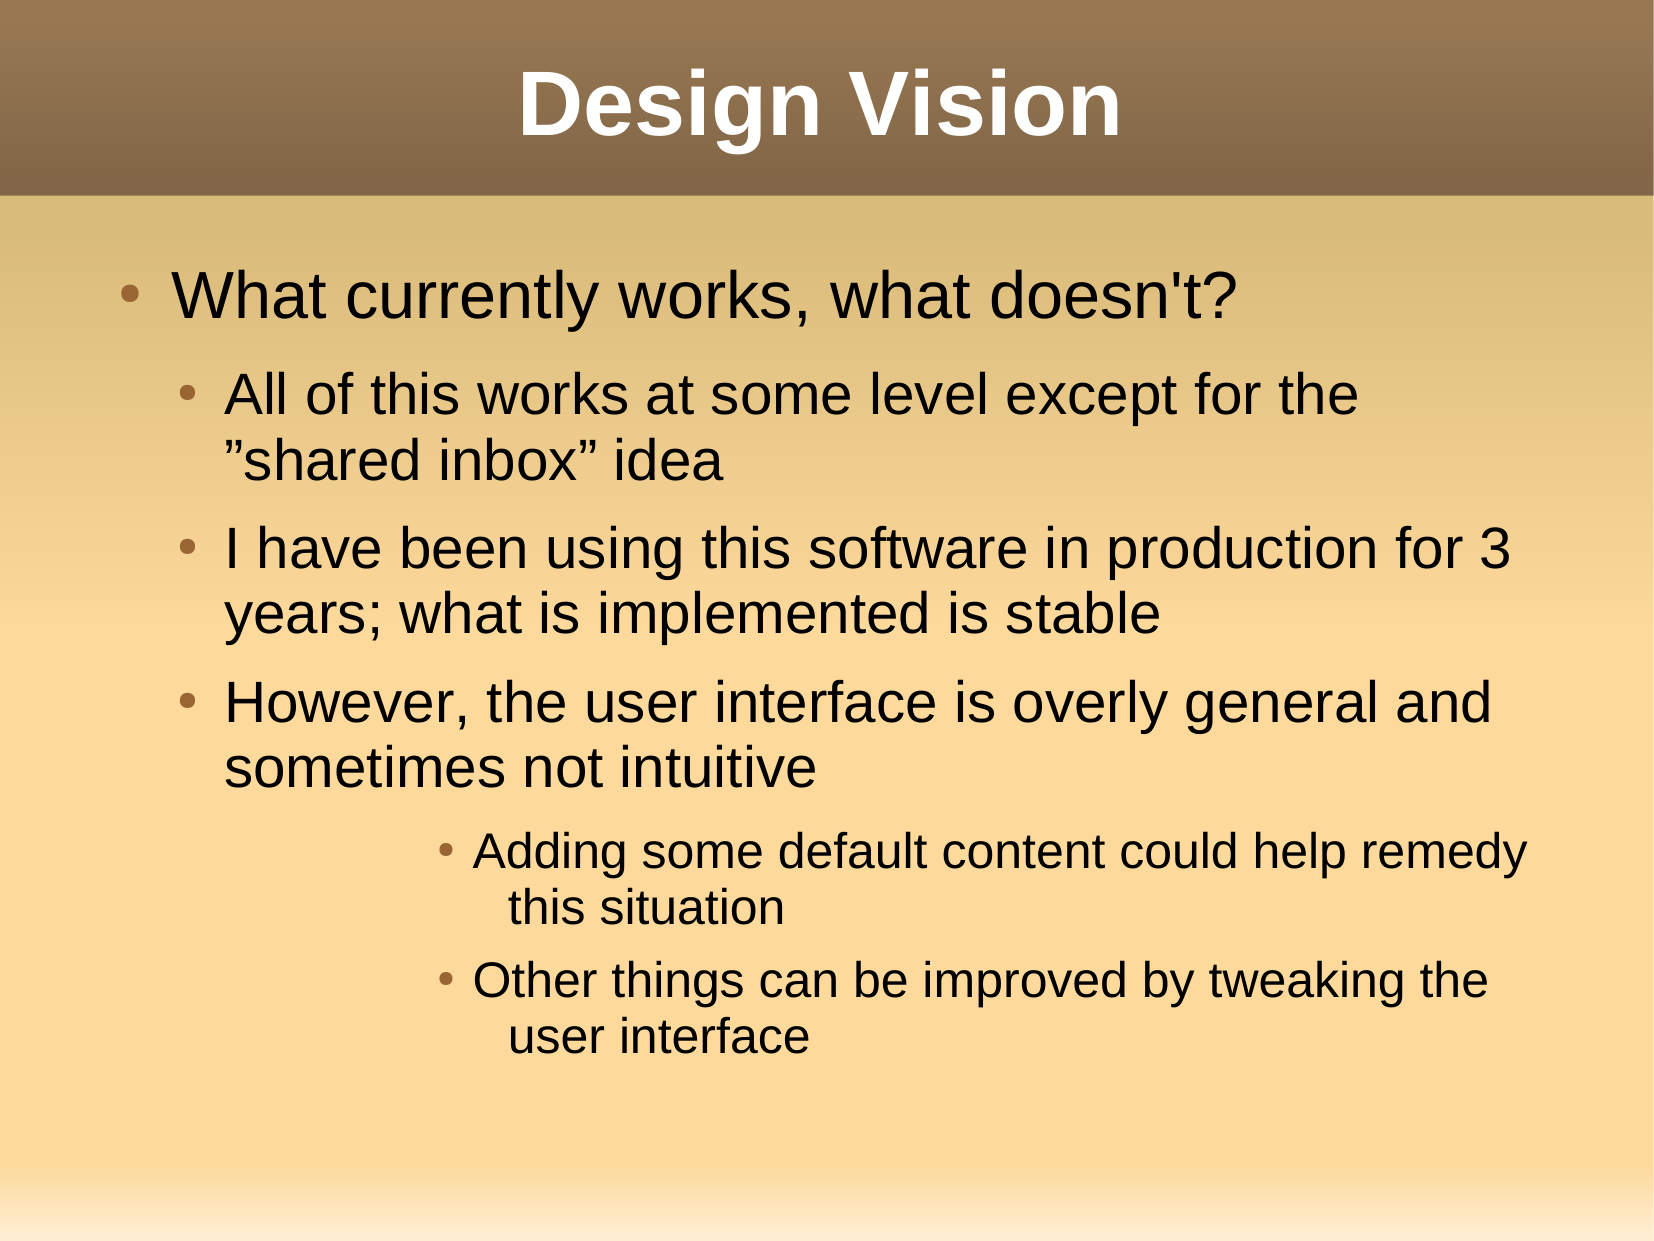

# Design Vision
What currently works, what doesn't?
All of this works at some level except for the ”shared inbox” idea
I have been using this software in production for 3 years; what is implemented is stable
However, the user interface is overly general and sometimes not intuitive
Adding some default content could help remedy this situation
Other things can be improved by tweaking the user interface